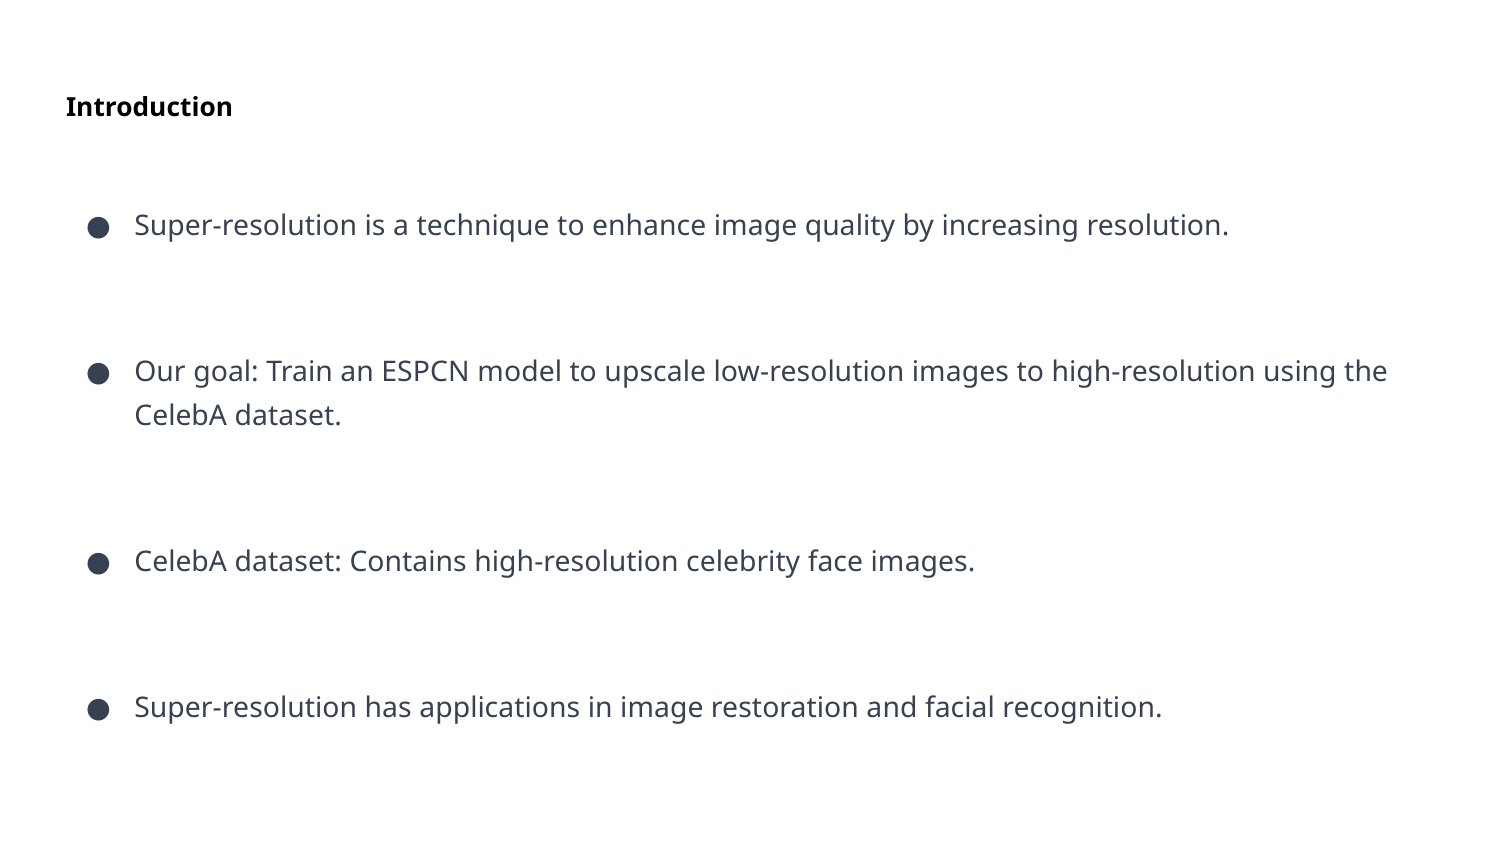

# Introduction
Super-resolution is a technique to enhance image quality by increasing resolution.
Our goal: Train an ESPCN model to upscale low-resolution images to high-resolution using the CelebA dataset.
CelebA dataset: Contains high-resolution celebrity face images.
Super-resolution has applications in image restoration and facial recognition.